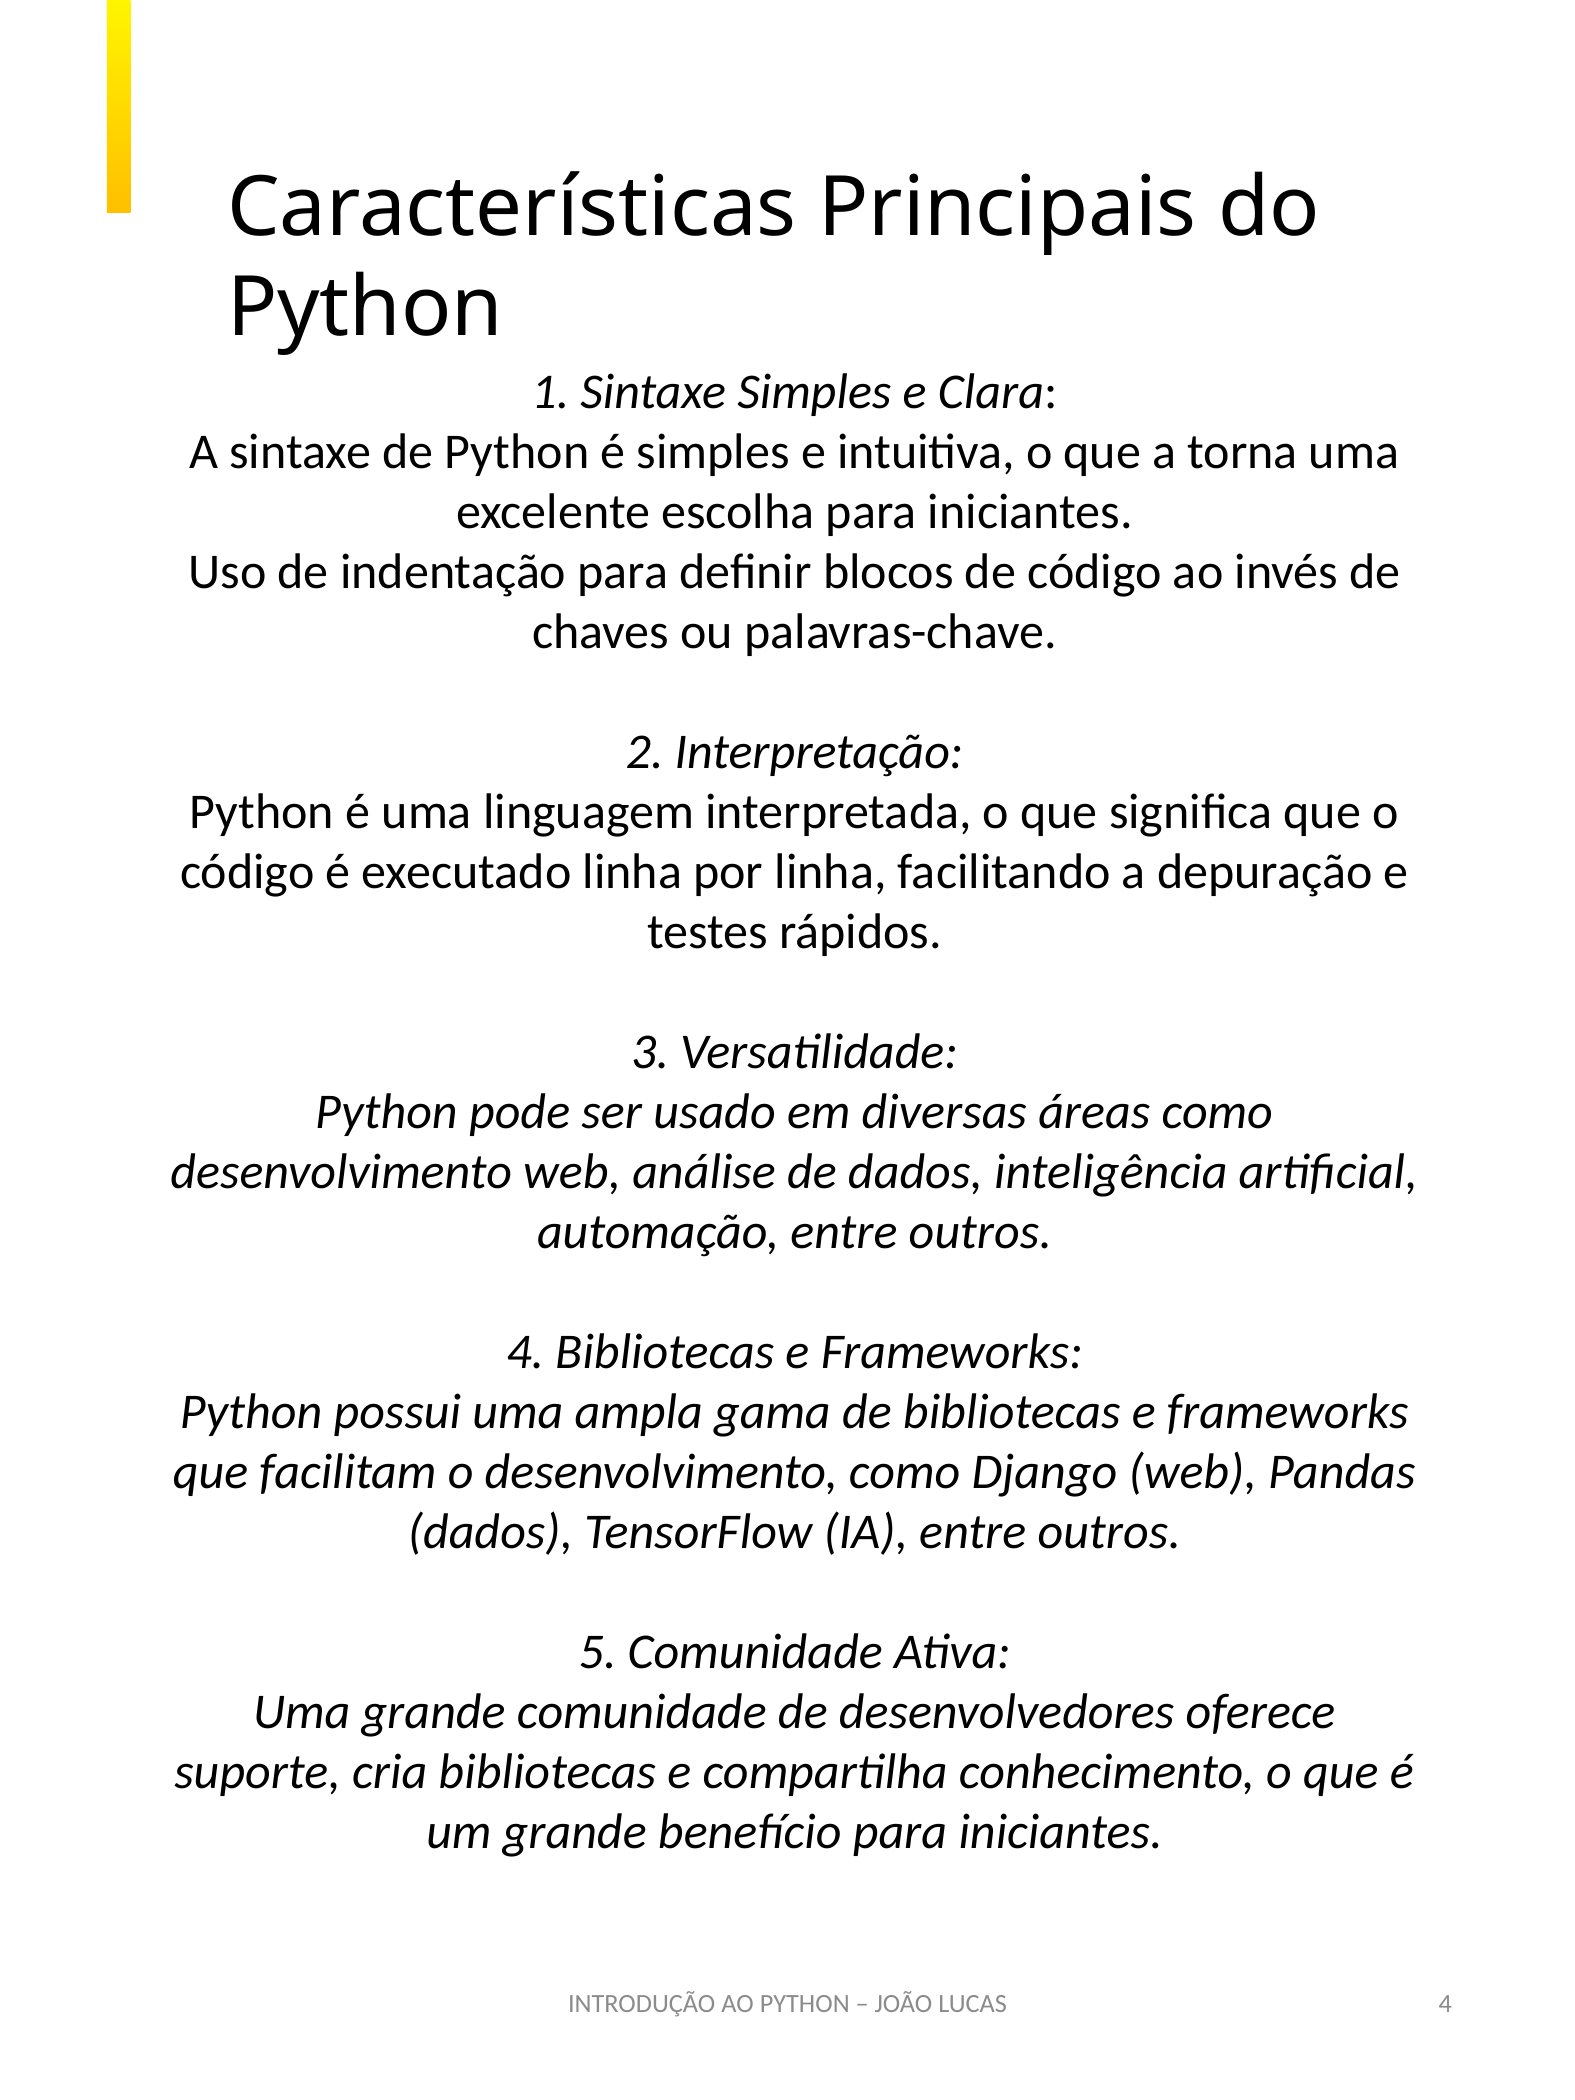

Características Principais do Python
1. Sintaxe Simples e Clara:
A sintaxe de Python é simples e intuitiva, o que a torna uma excelente escolha para iniciantes.
Uso de indentação para definir blocos de código ao invés de chaves ou palavras-chave.
2. Interpretação:
Python é uma linguagem interpretada, o que significa que o código é executado linha por linha, facilitando a depuração e testes rápidos.
3. Versatilidade:
Python pode ser usado em diversas áreas como desenvolvimento web, análise de dados, inteligência artificial, automação, entre outros.
4. Bibliotecas e Frameworks:
Python possui uma ampla gama de bibliotecas e frameworks que facilitam o desenvolvimento, como Django (web), Pandas (dados), TensorFlow (IA), entre outros.
5. Comunidade Ativa:
Uma grande comunidade de desenvolvedores oferece suporte, cria bibliotecas e compartilha conhecimento, o que é um grande benefício para iniciantes.
INTRODUÇÃO AO PYTHON – JOÃO LUCAS